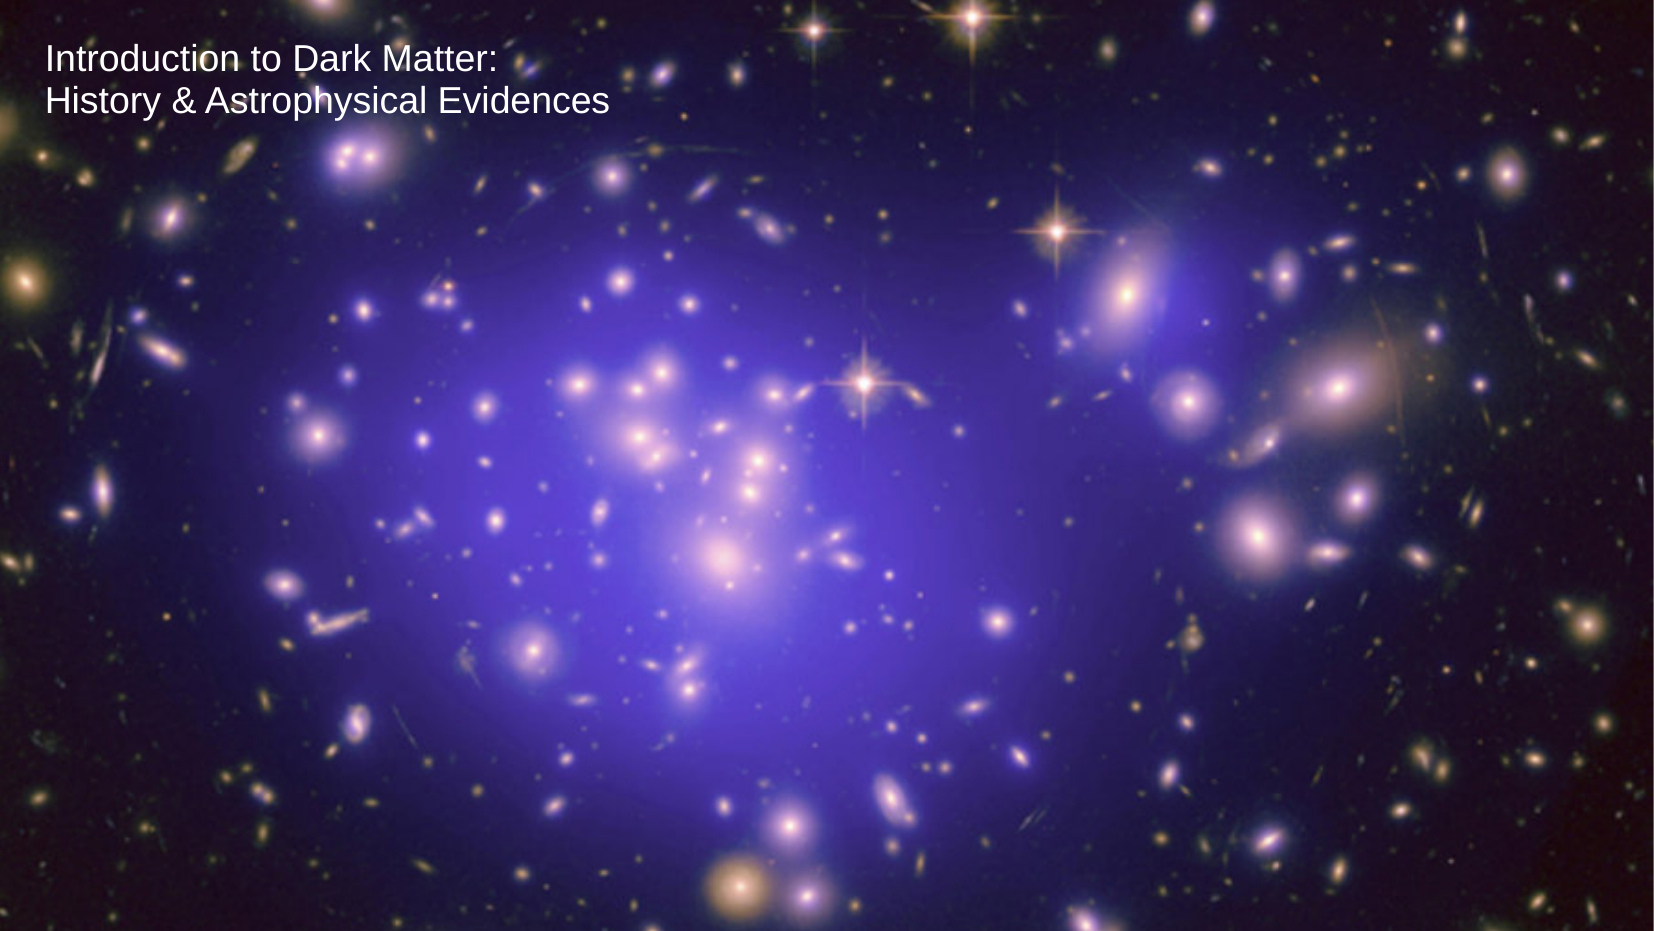

Introduction to Dark Matter:
History & Astrophysical Evidences